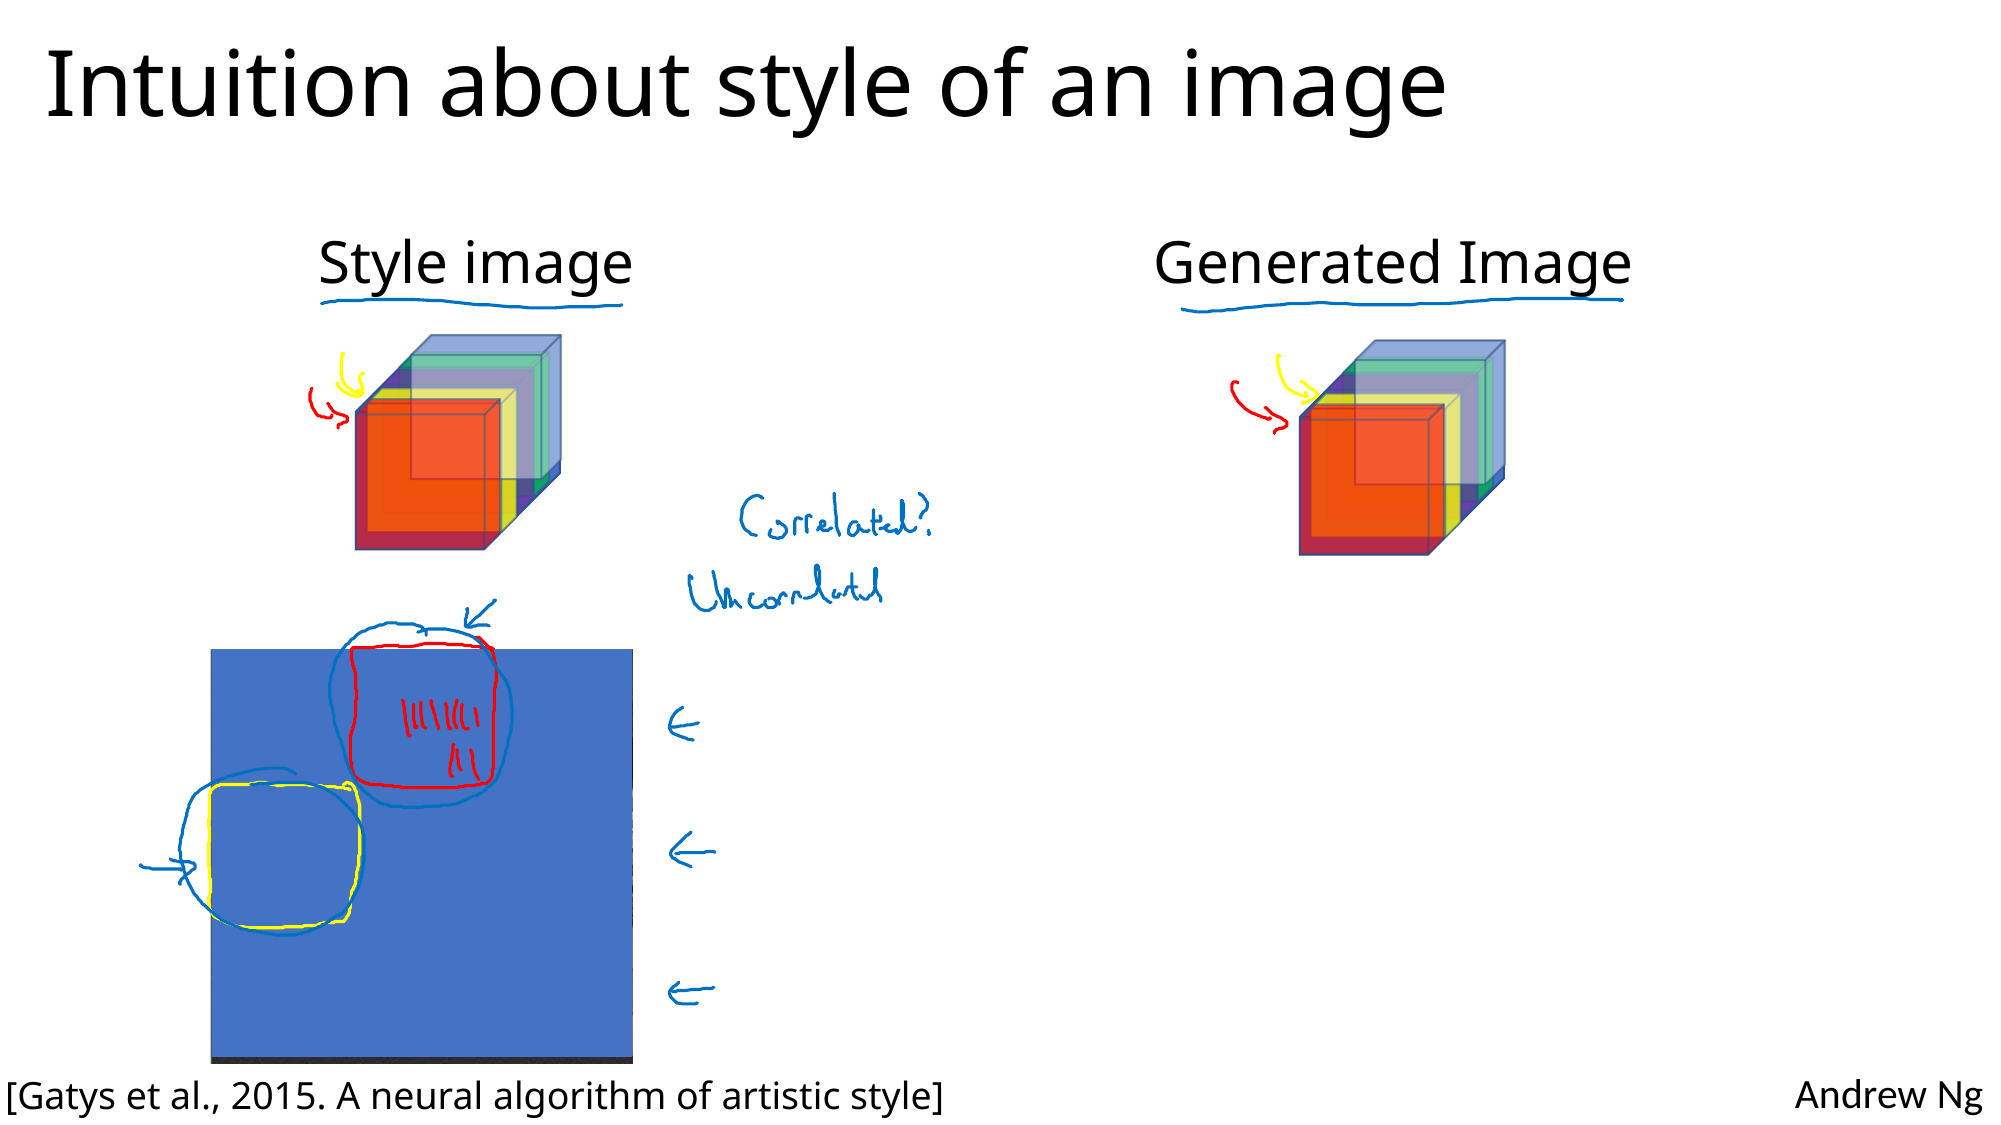

# Intuition about style of an image
Style image
Generated Image
| | | |
| --- | --- | --- |
| | | |
| | | |
[Gatys et al., 2015. A neural algorithm of artistic style]